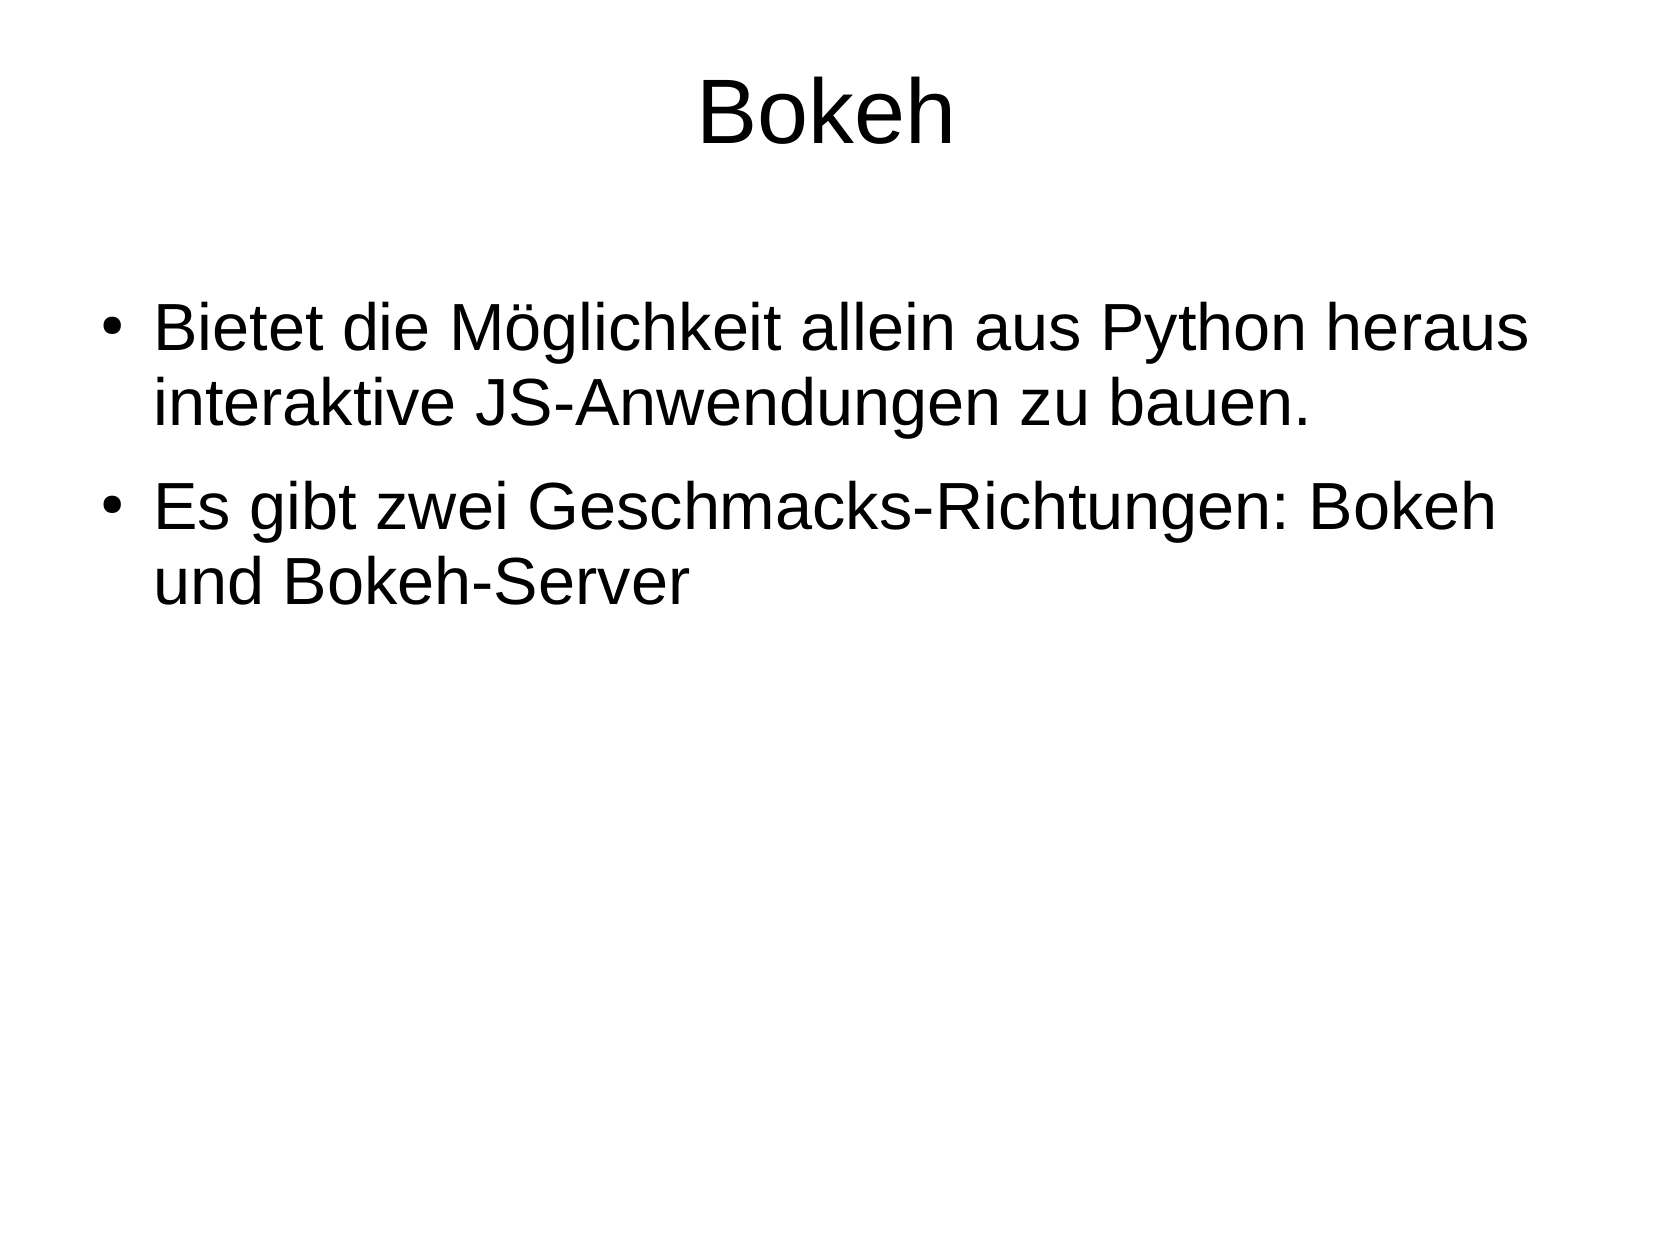

# Bokeh
Bietet die Möglichkeit allein aus Python heraus interaktive JS-Anwendungen zu bauen.
Es gibt zwei Geschmacks-Richtungen: Bokeh und Bokeh-Server